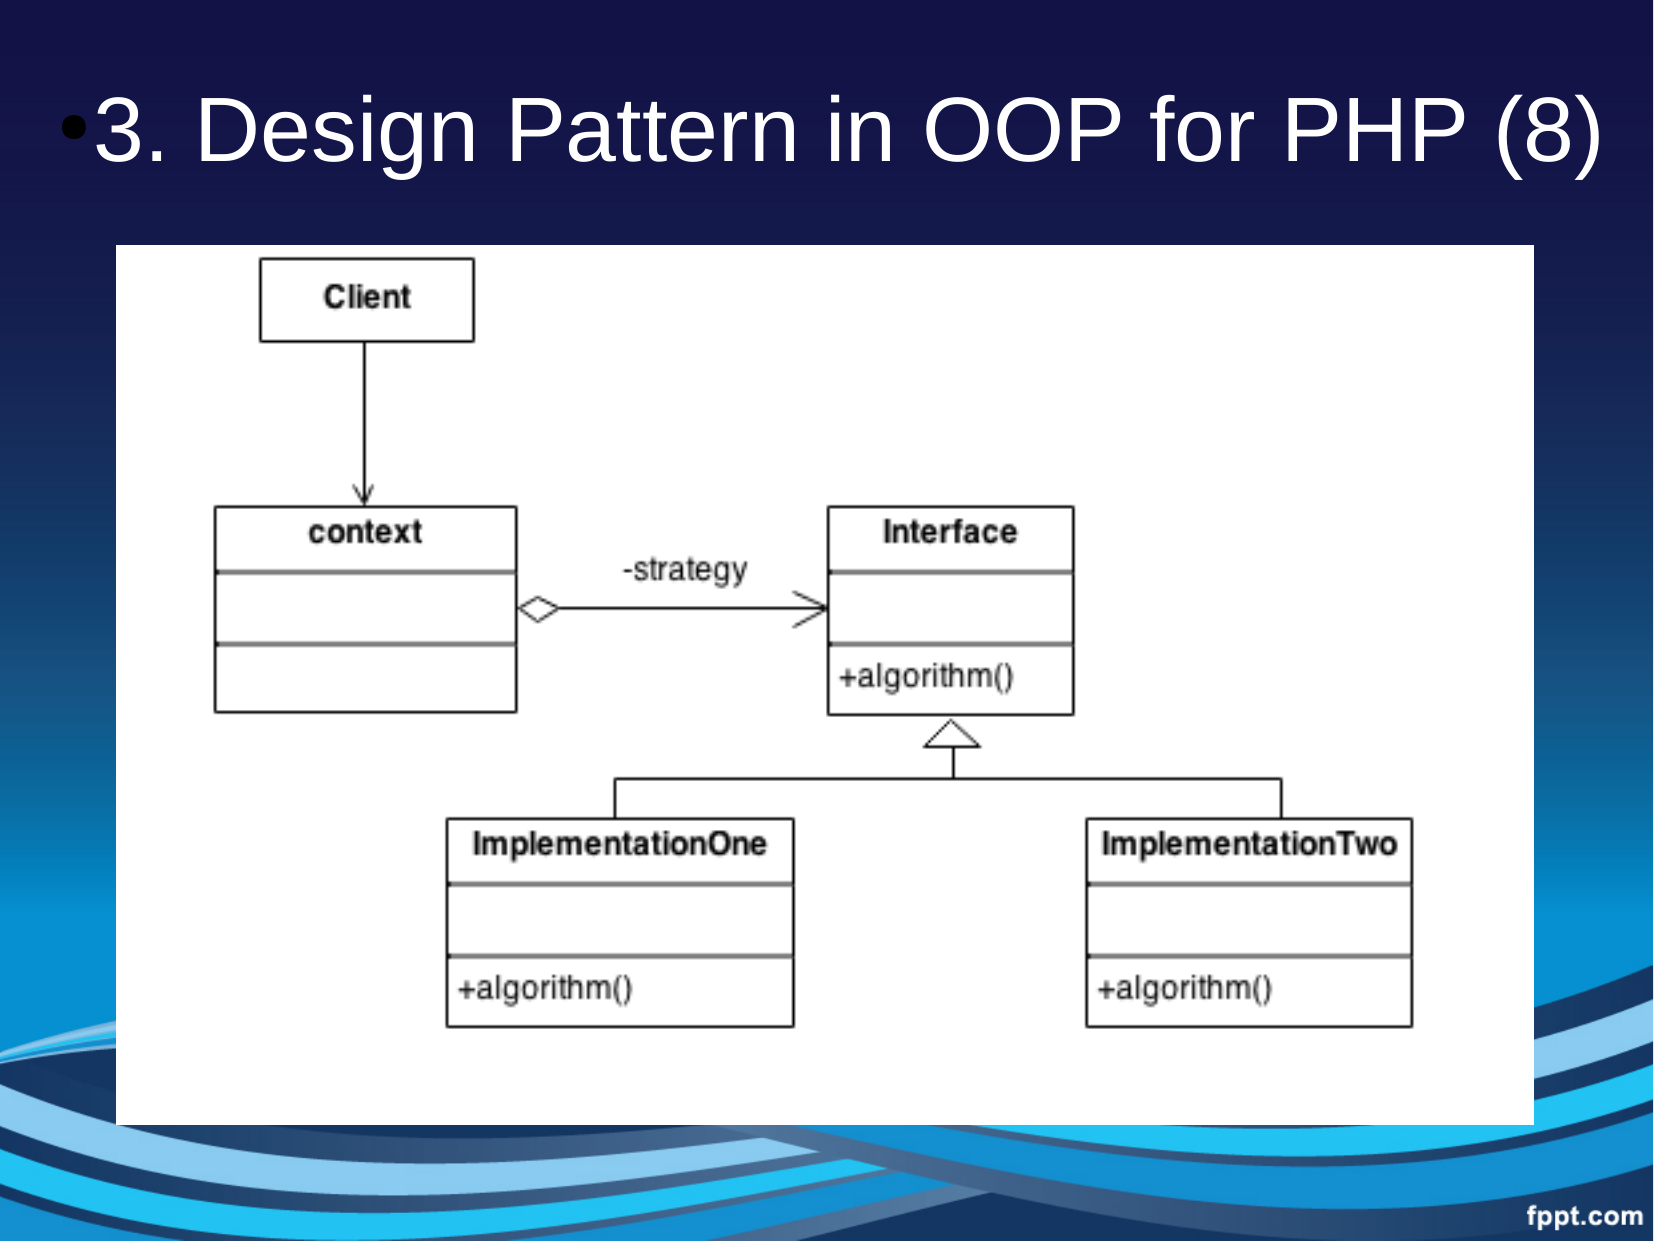

# 3. Design Pattern in OOP for PHP (8)